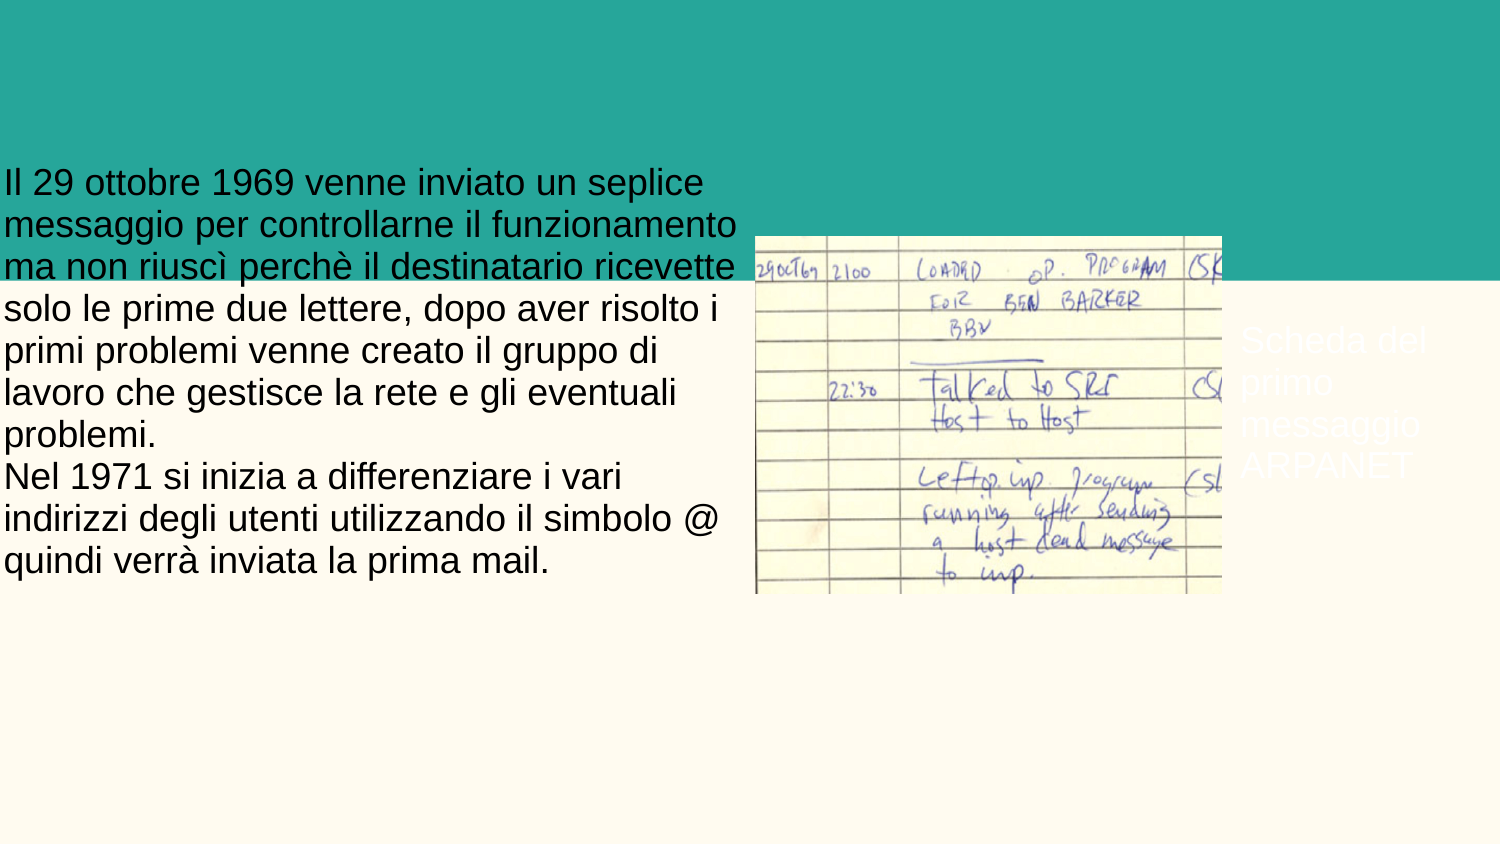

Il 29 ottobre 1969 venne inviato un seplice messaggio per controllarne il funzionamento ma non riuscì perchè il destinatario ricevette solo le prime due lettere, dopo aver risolto i primi problemi venne creato il gruppo di lavoro che gestisce la rete e gli eventuali problemi.
Nel 1971 si inizia a differenziare i vari indirizzi degli utenti utilizzando il simbolo @ quindi verrà inviata la prima mail.
Scheda del primo messaggio ARPANET